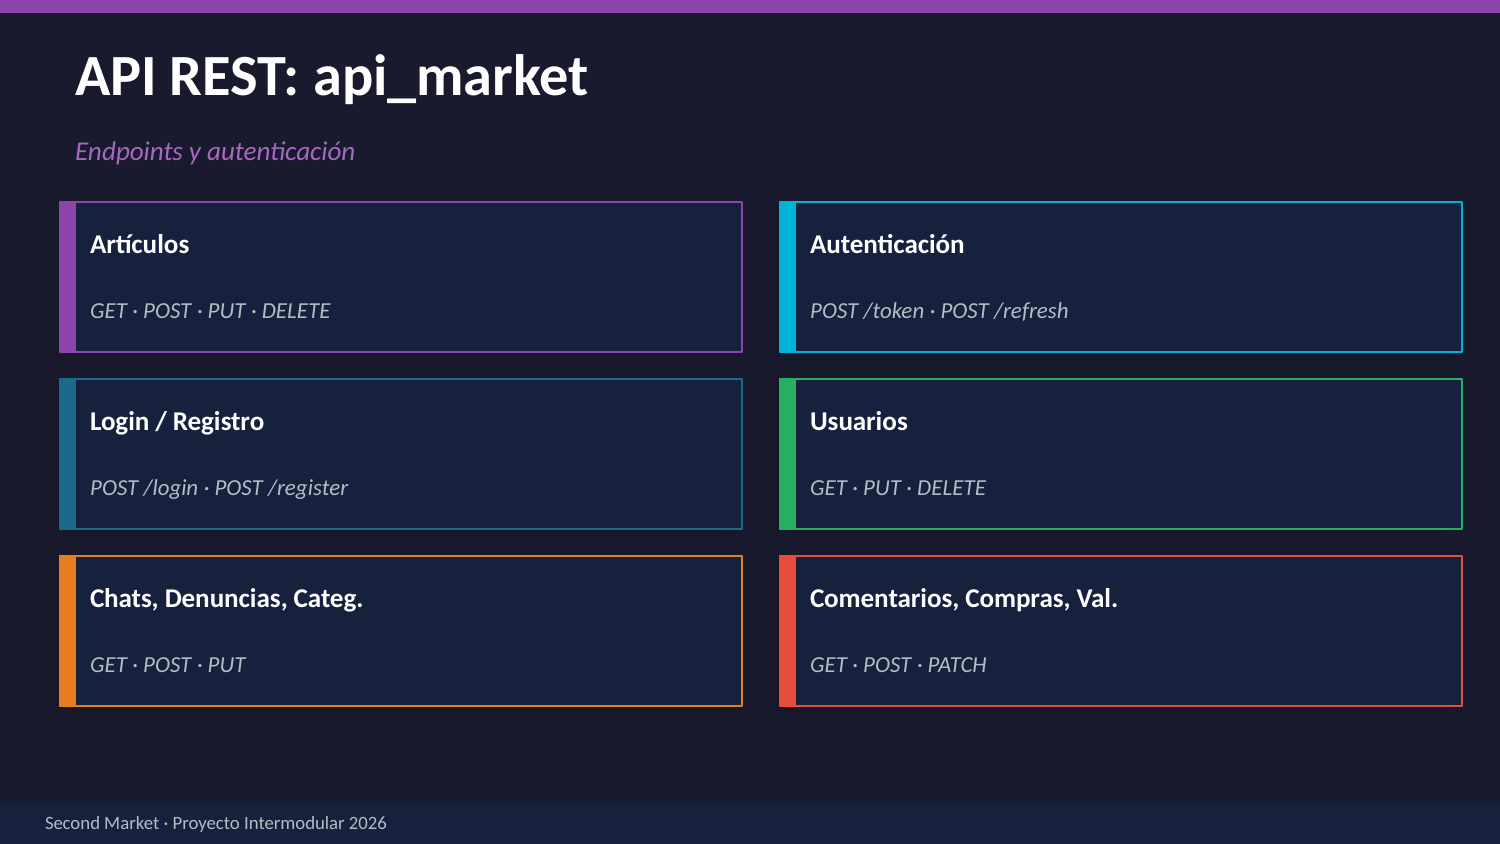

API REST: api_market
Endpoints y autenticación
Artículos
Autenticación
GET · POST · PUT · DELETE
POST /token · POST /refresh
Login / Registro
Usuarios
POST /login · POST /register
GET · PUT · DELETE
Chats, Denuncias, Categ.
Comentarios, Compras, Val.
GET · POST · PUT
GET · POST · PATCH
Second Market · Proyecto Intermodular 2026